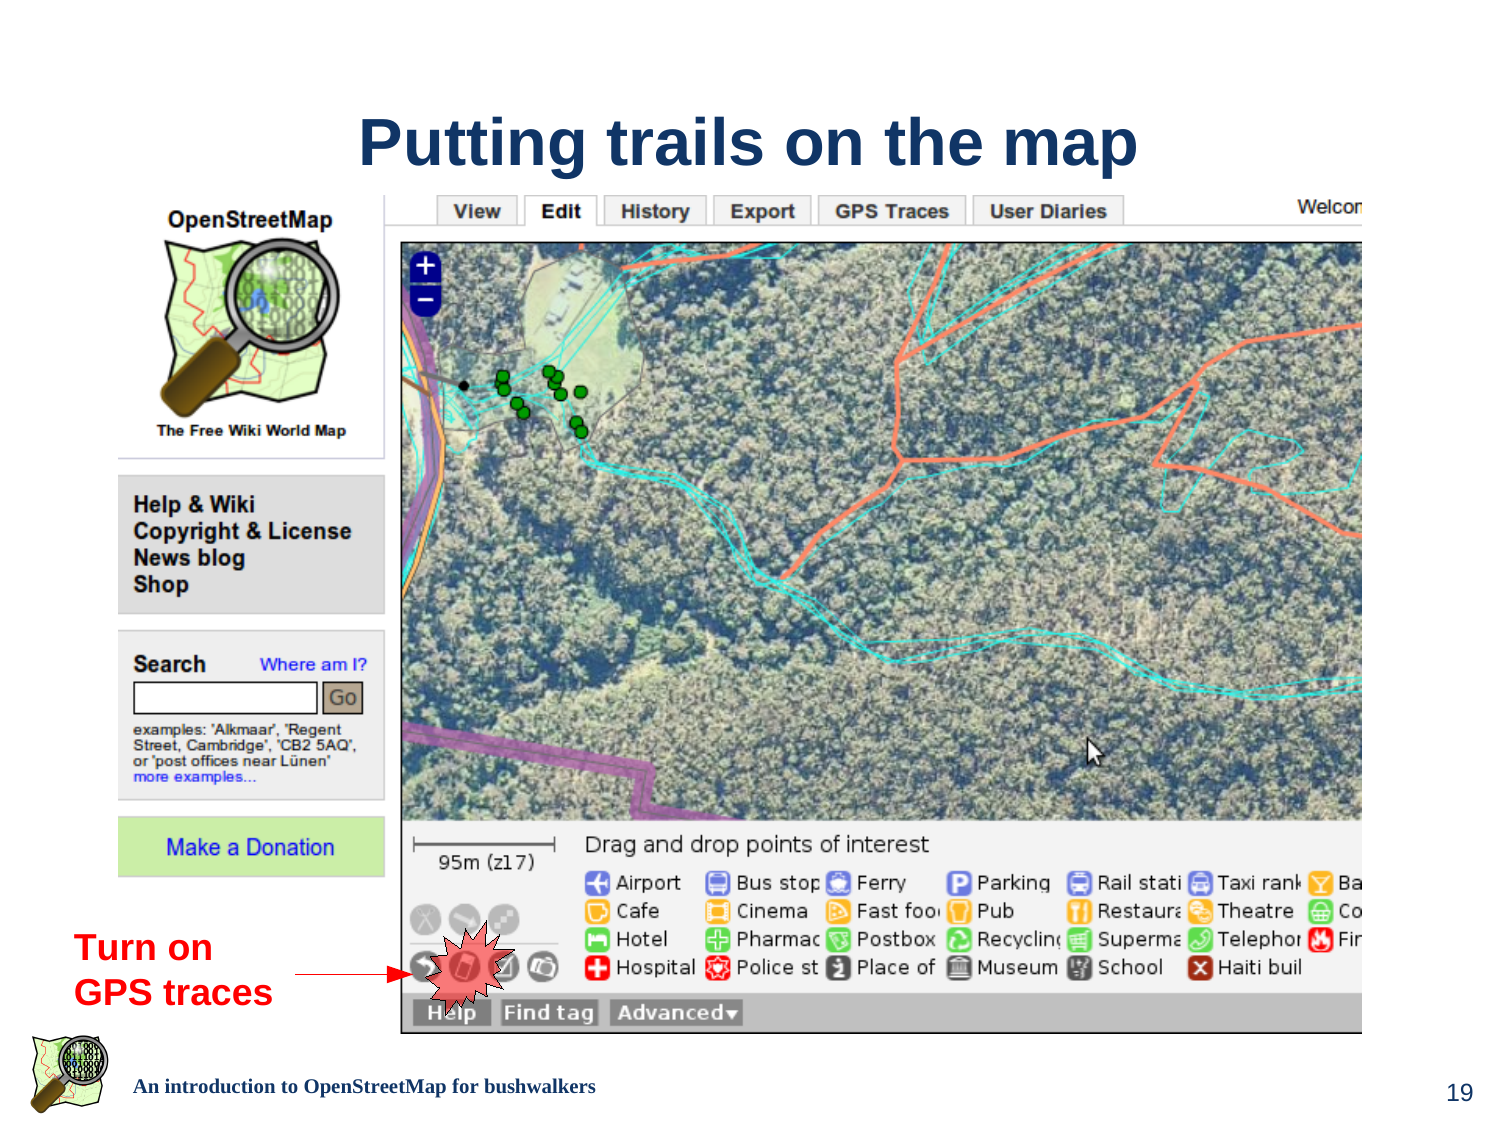

# Putting trails on the map
Turn on
GPS traces